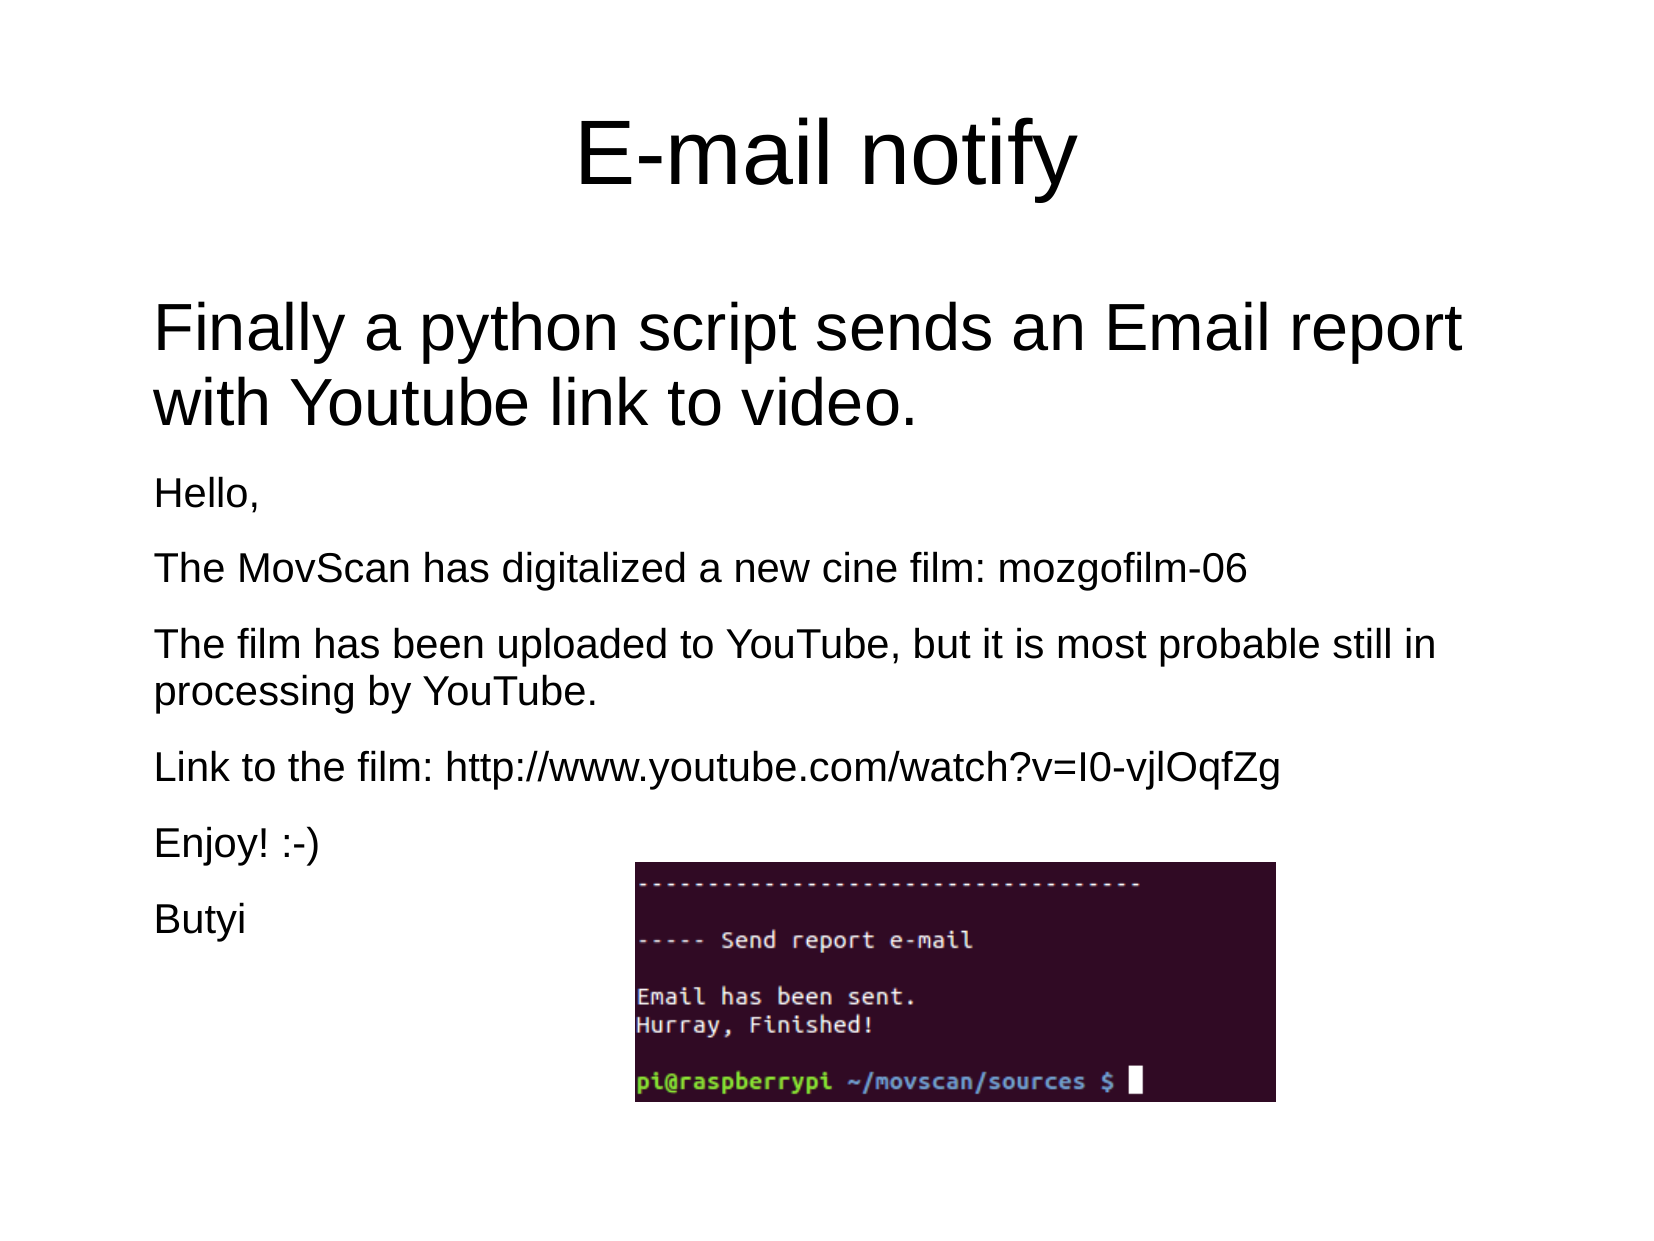

# E-mail notify
Finally a python script sends an Email report with Youtube link to video.
Hello,
The MovScan has digitalized a new cine film: mozgofilm-06
The film has been uploaded to YouTube, but it is most probable still in processing by YouTube.
Link to the film: http://www.youtube.com/watch?v=I0-vjlOqfZg
Enjoy! :-)
Butyi